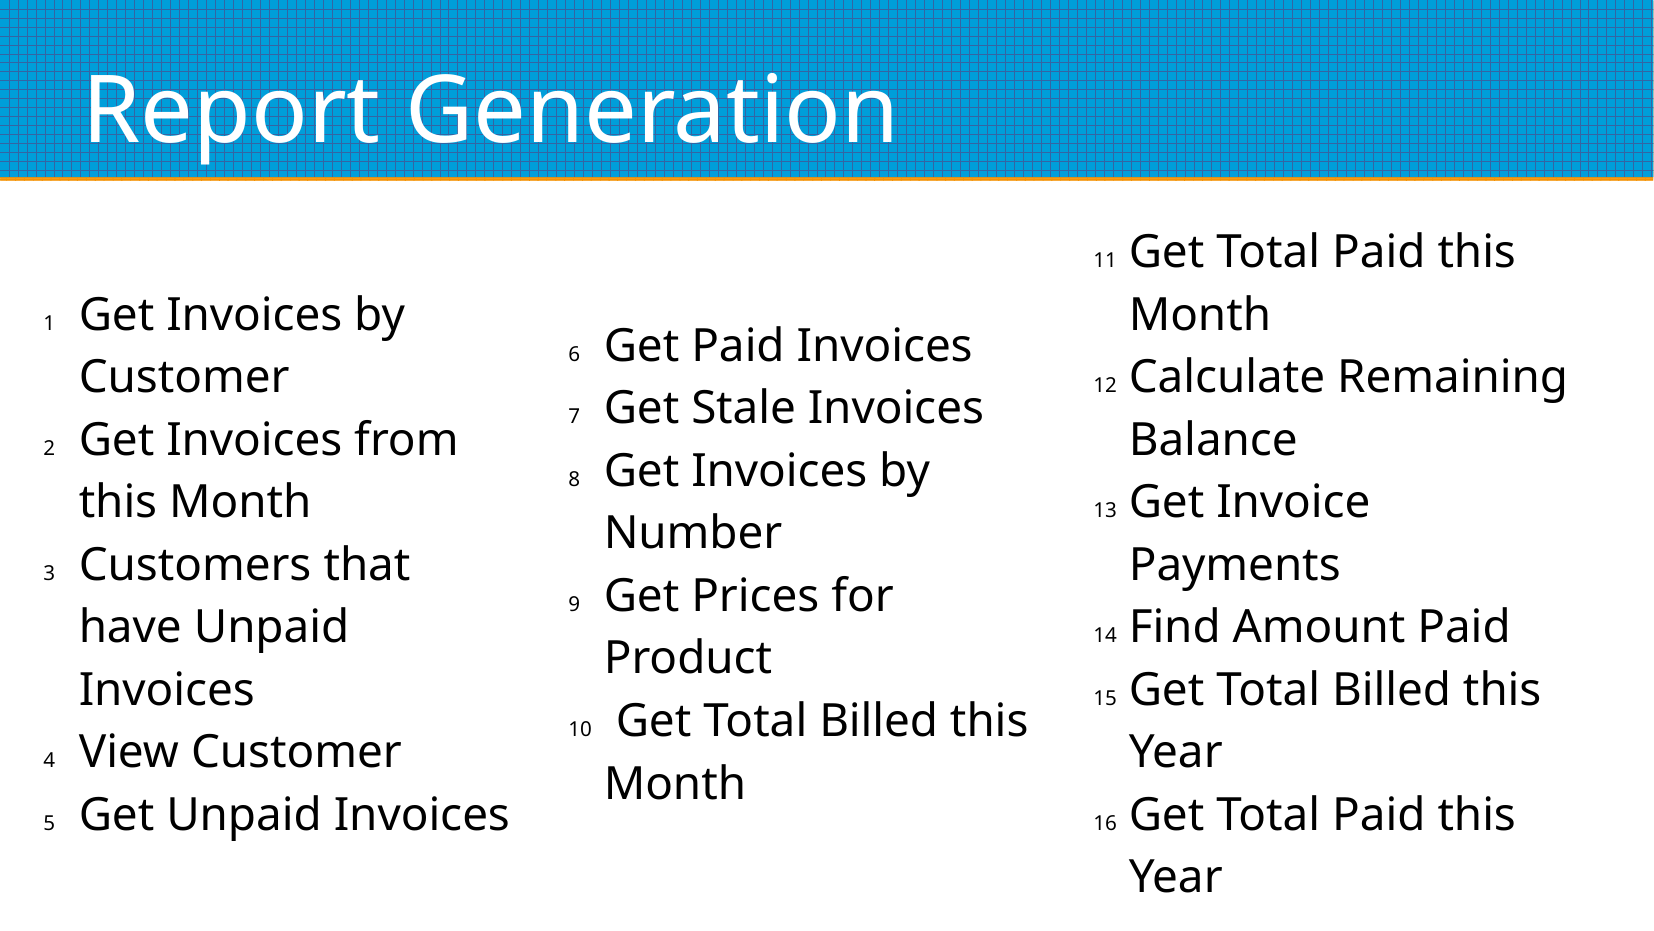

# Report Generation
Get Total Paid this Month
Calculate Remaining Balance
Get Invoice Payments
Find Amount Paid
Get Total Billed this Year
Get Total Paid this Year
Get Invoices by Customer
Get Invoices from this Month
Customers that have Unpaid Invoices
View Customer
Get Unpaid Invoices
Get Paid Invoices
Get Stale Invoices
Get Invoices by Number
Get Prices for Product
 Get Total Billed this Month